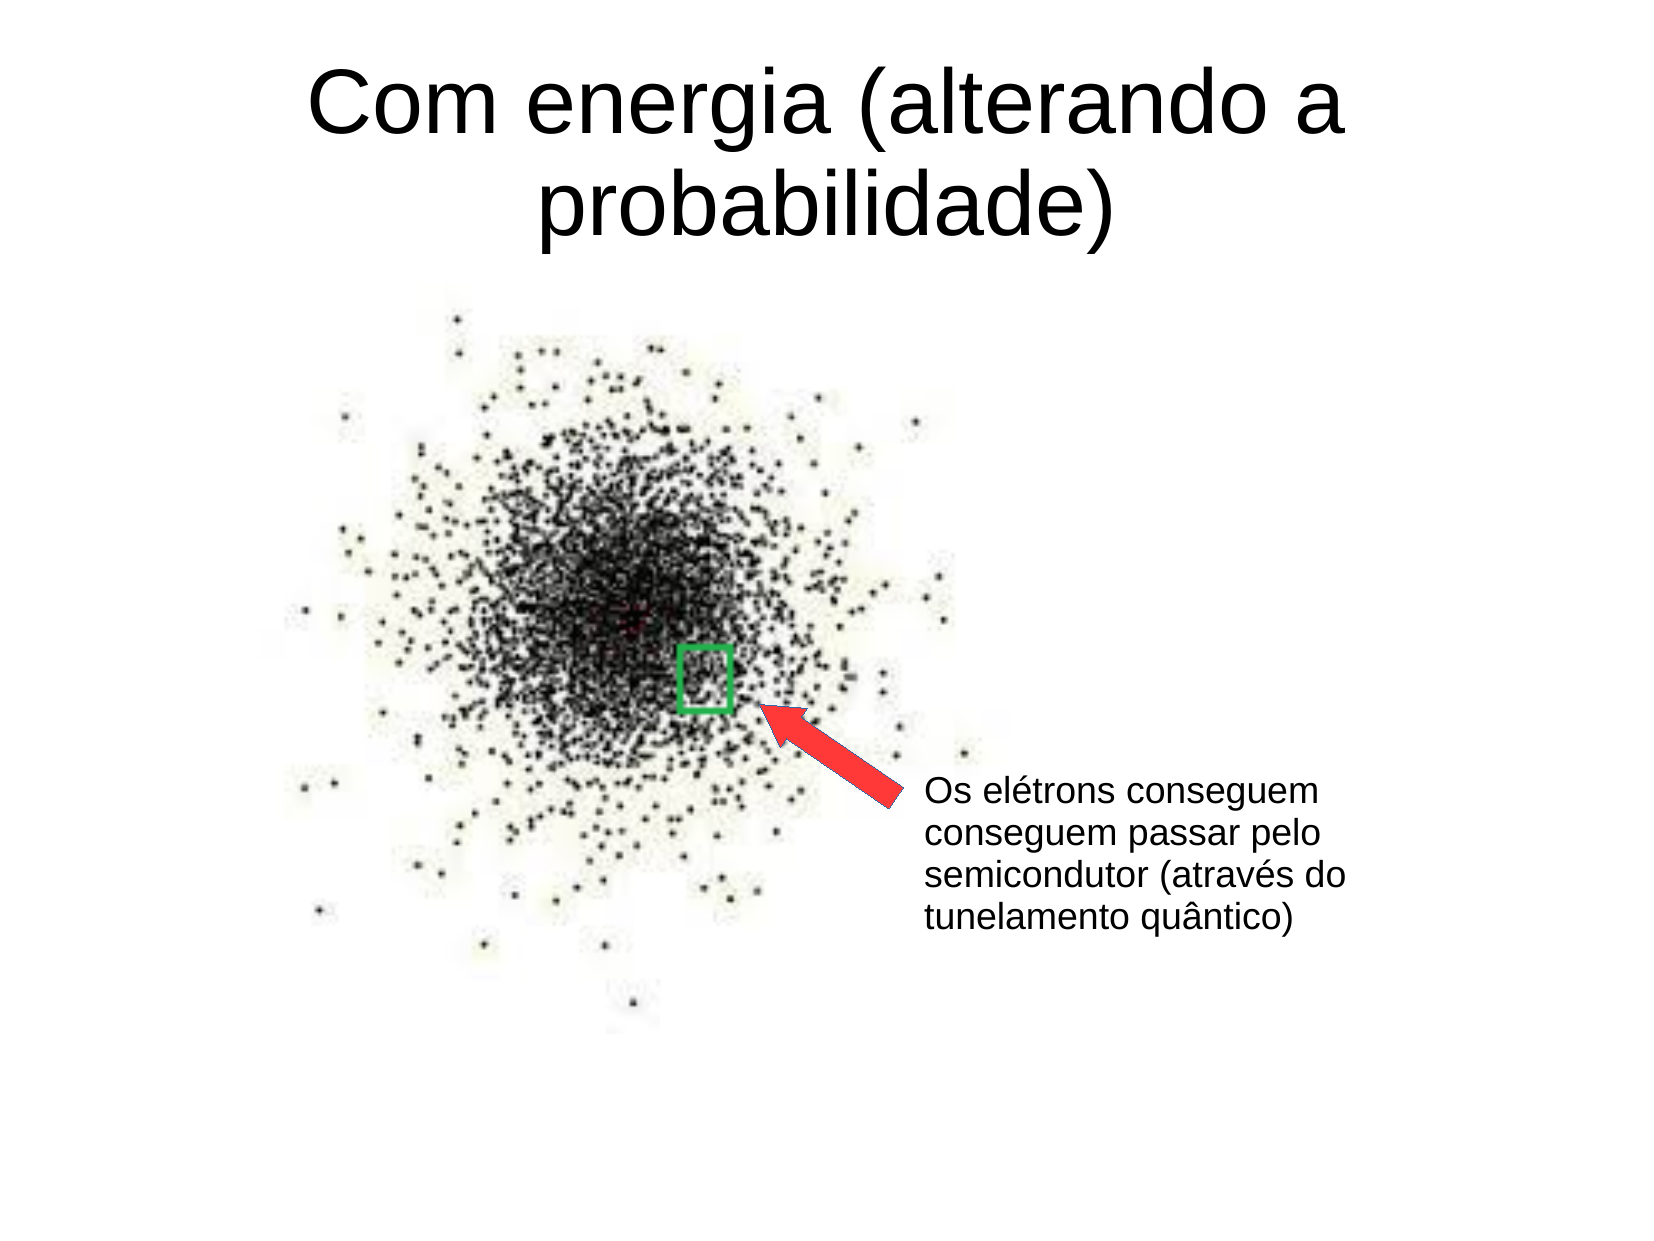

# Com energia (alterando a probabilidade)
Os elétrons conseguem conseguem passar pelo semicondutor (através do tunelamento quântico)